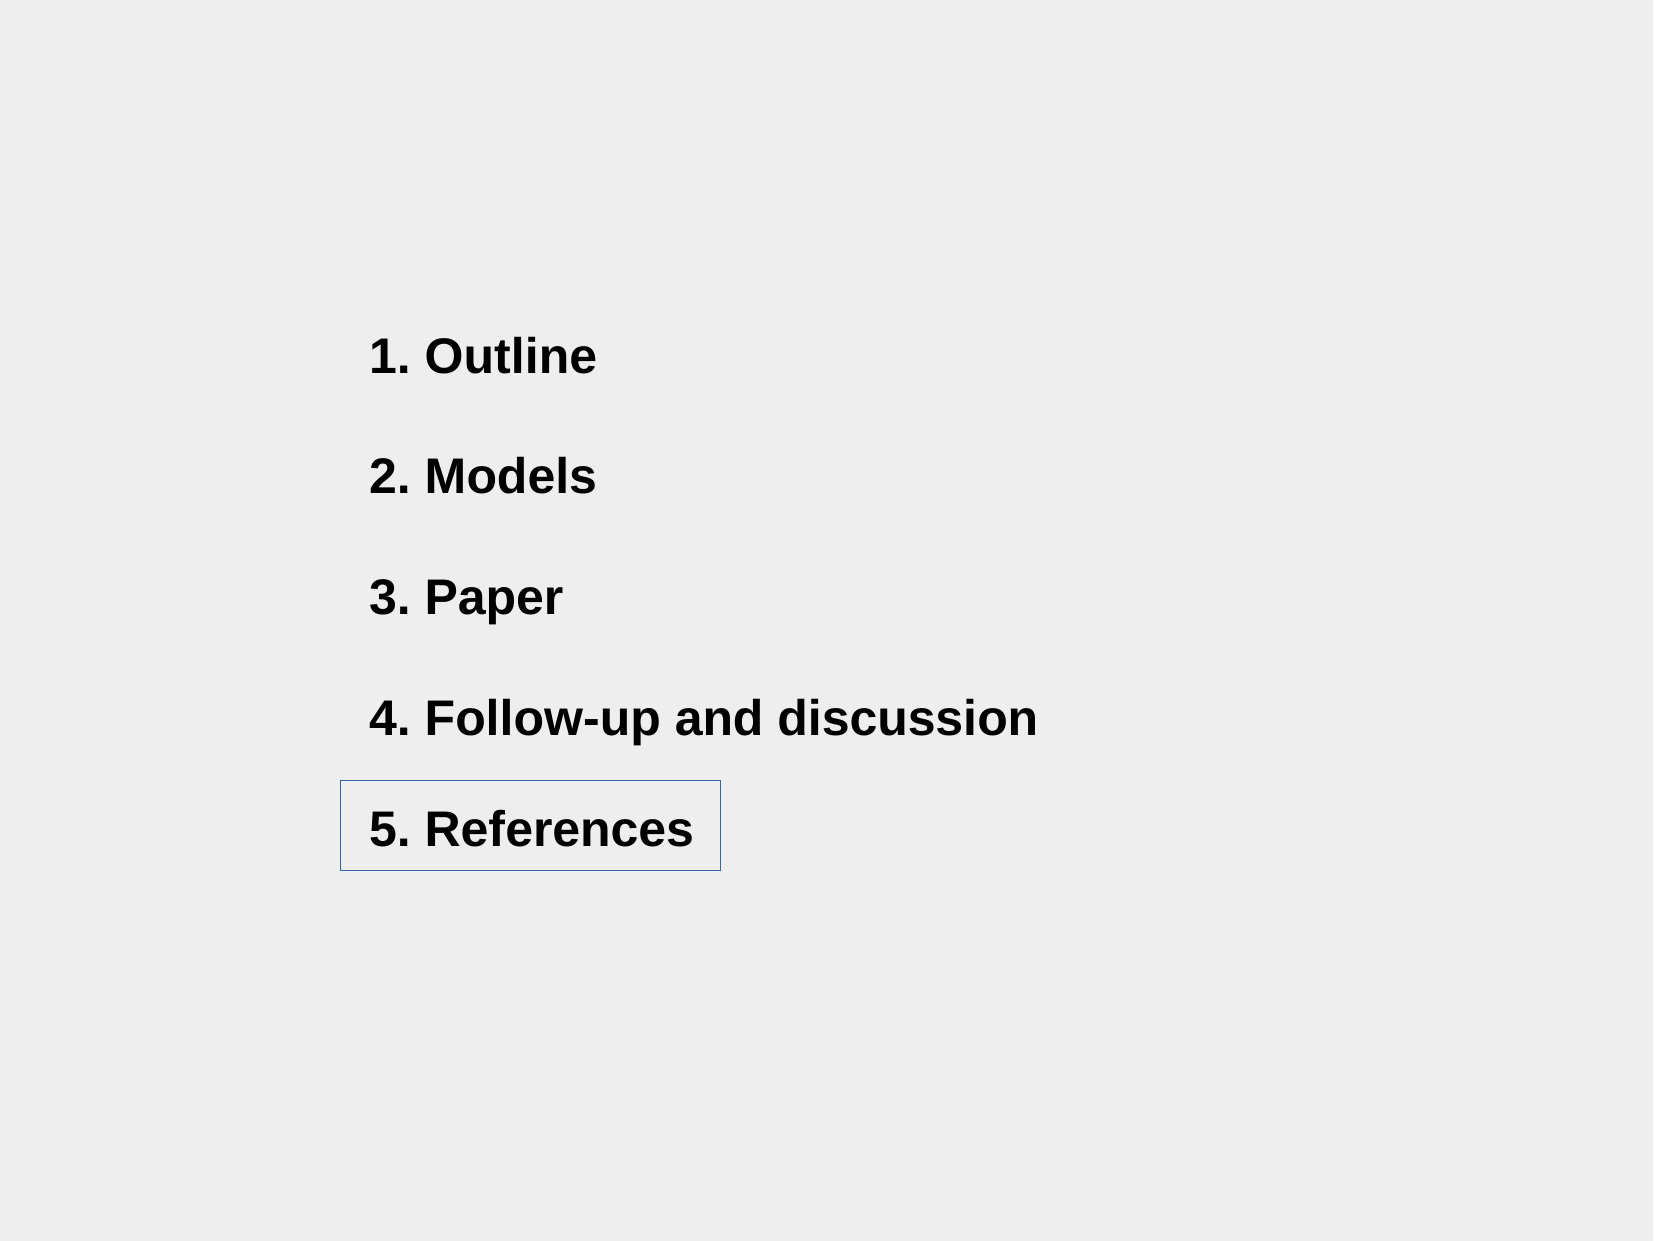

# 1. Outline
2. Models
3. Paper
4. Follow-up and discussion
5. References